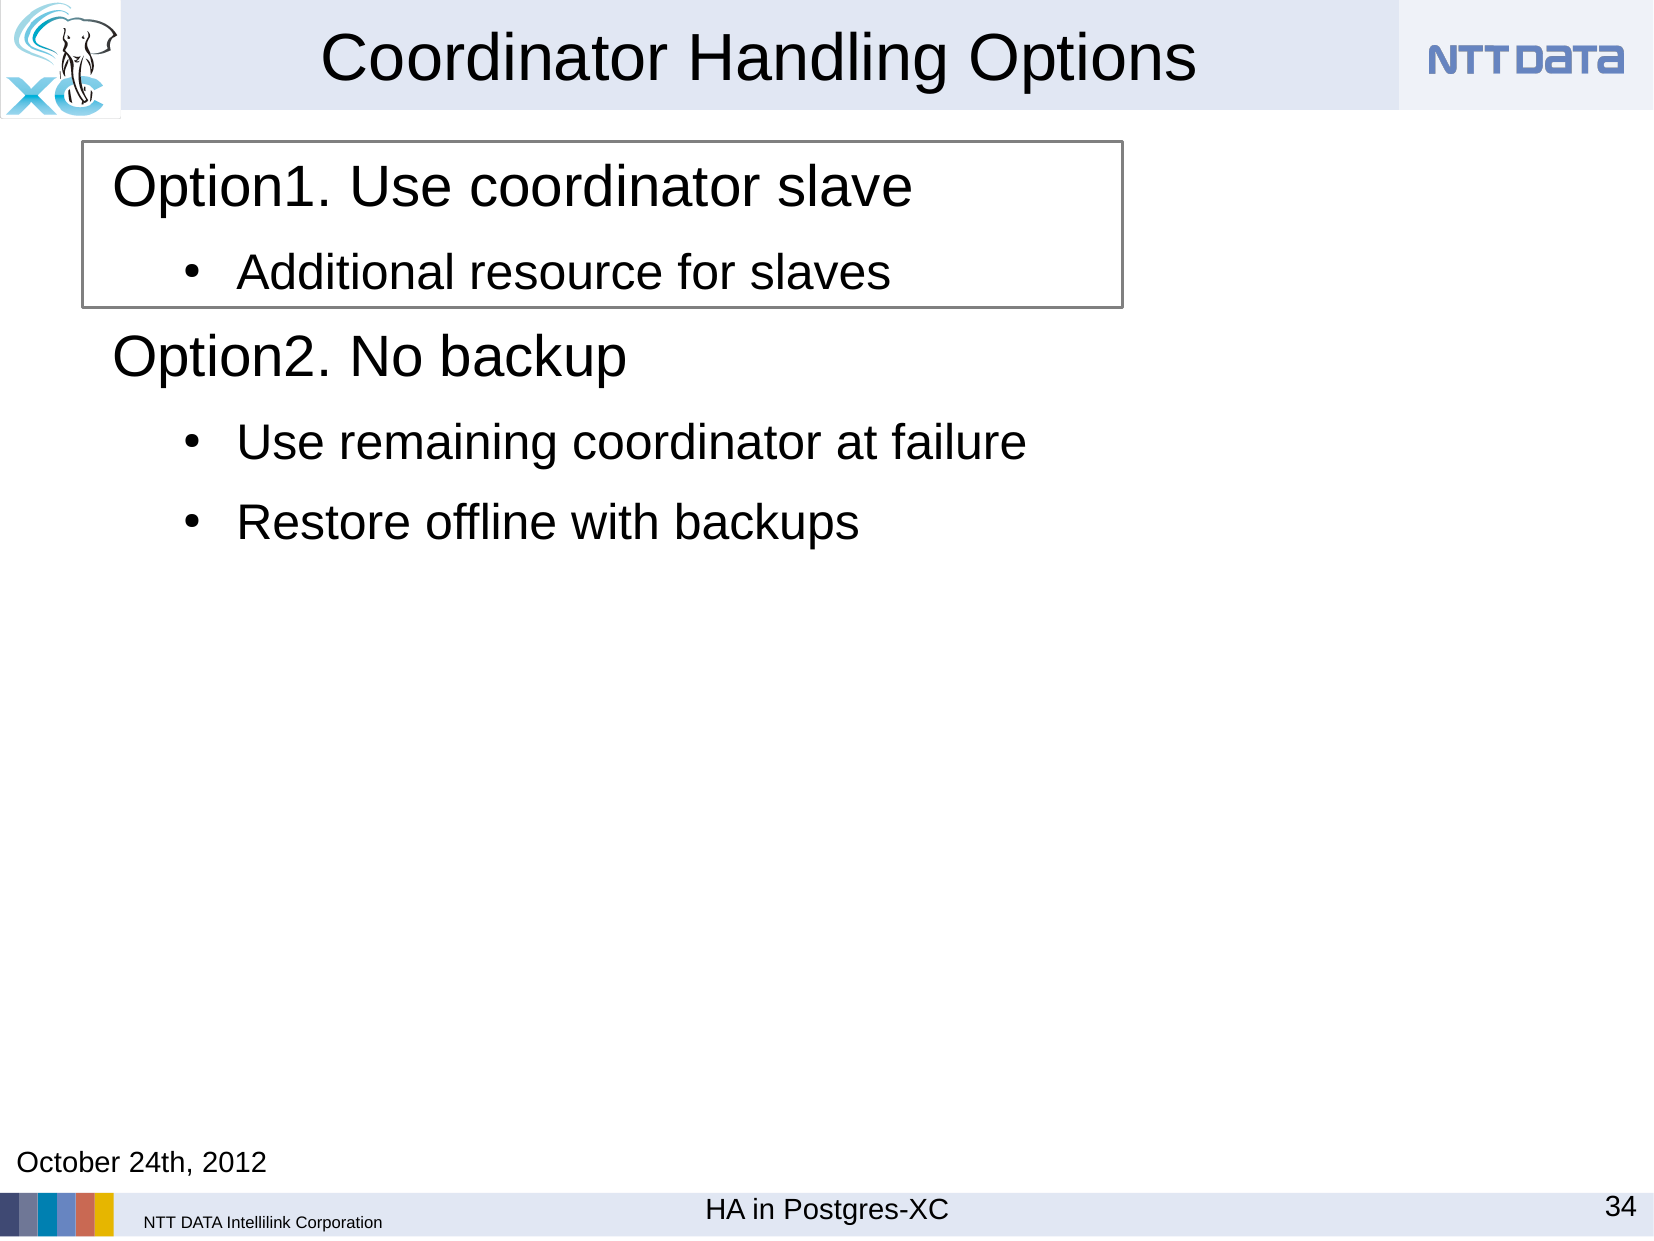

# Coordinator Handling Options
 Use coordinator slave
Additional resource for slaves
 No backup
Use remaining coordinator at failure
Restore offline with backups
October 24th, 2012
34
HA in Postgres-XC